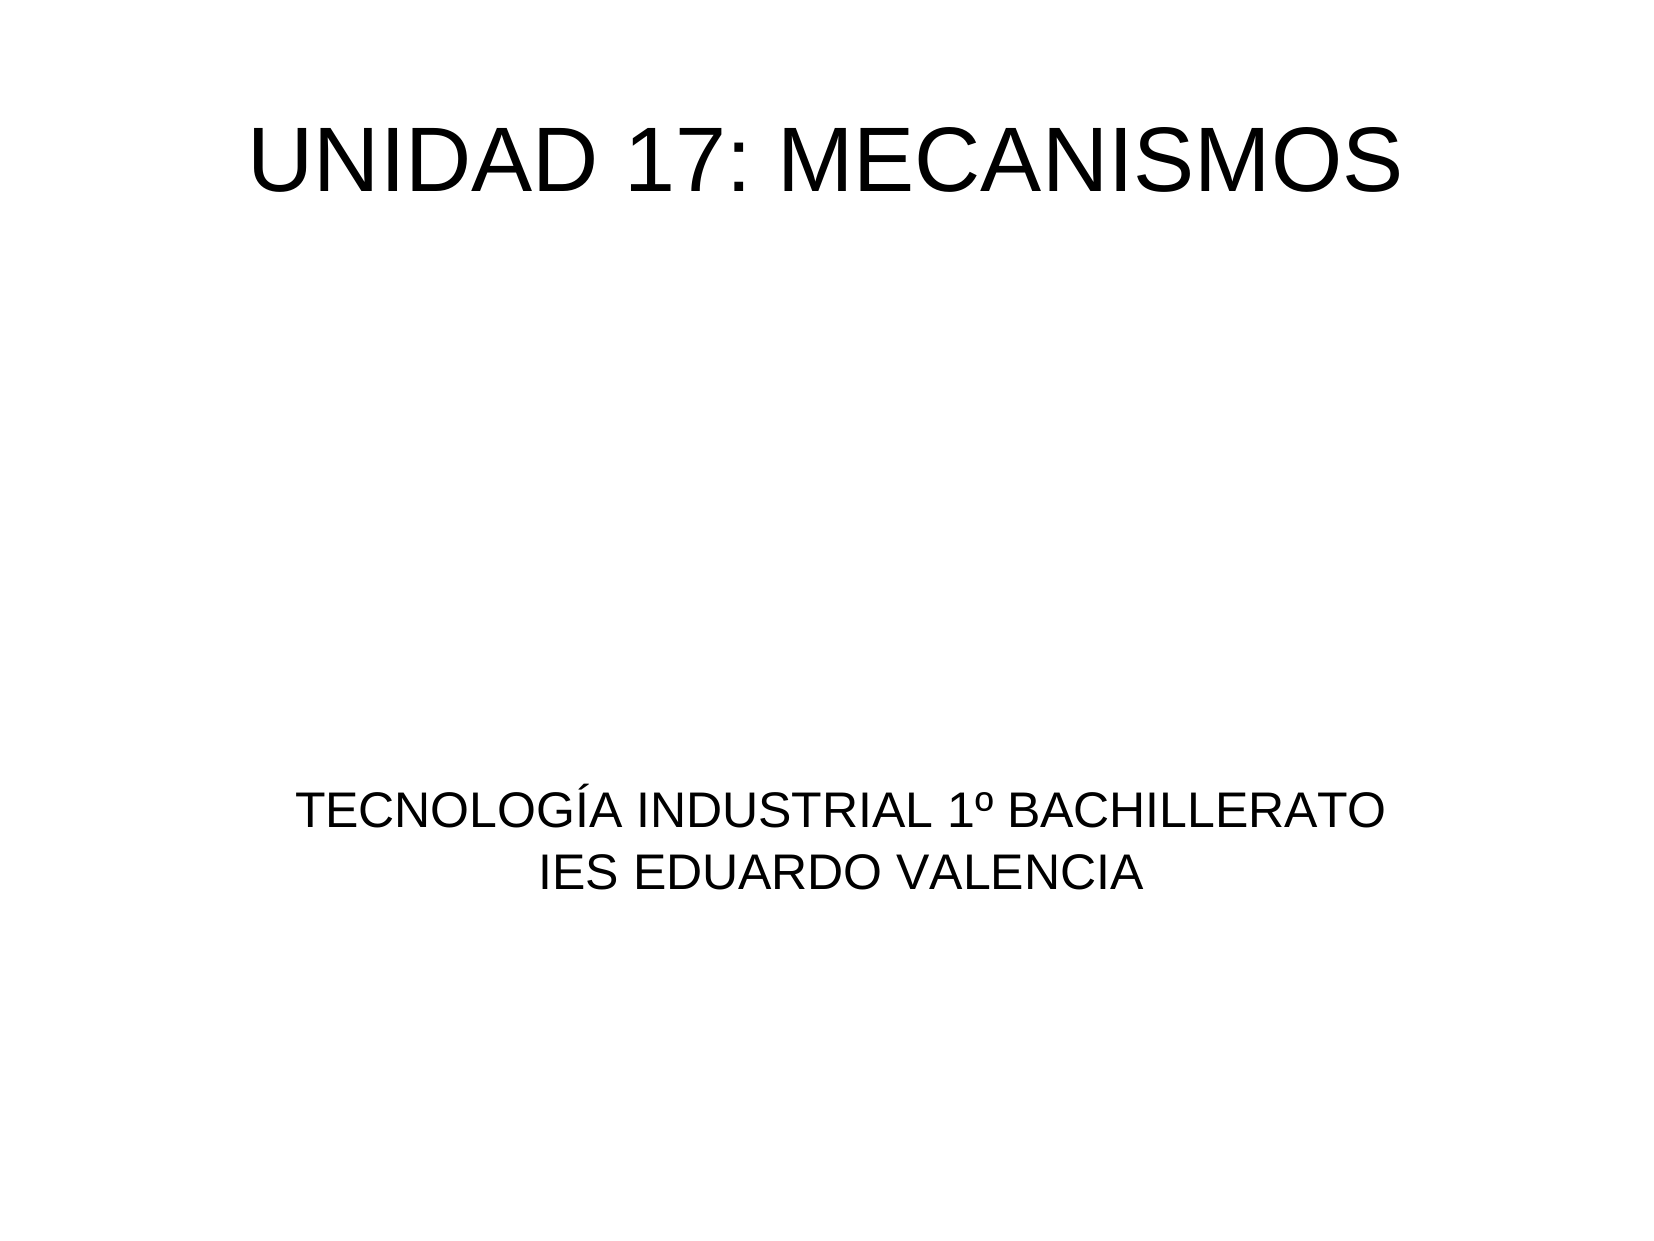

# UNIDAD 17: MECANISMOS
TECNOLOGÍA INDUSTRIAL 1º BACHILLERATO
IES EDUARDO VALENCIA